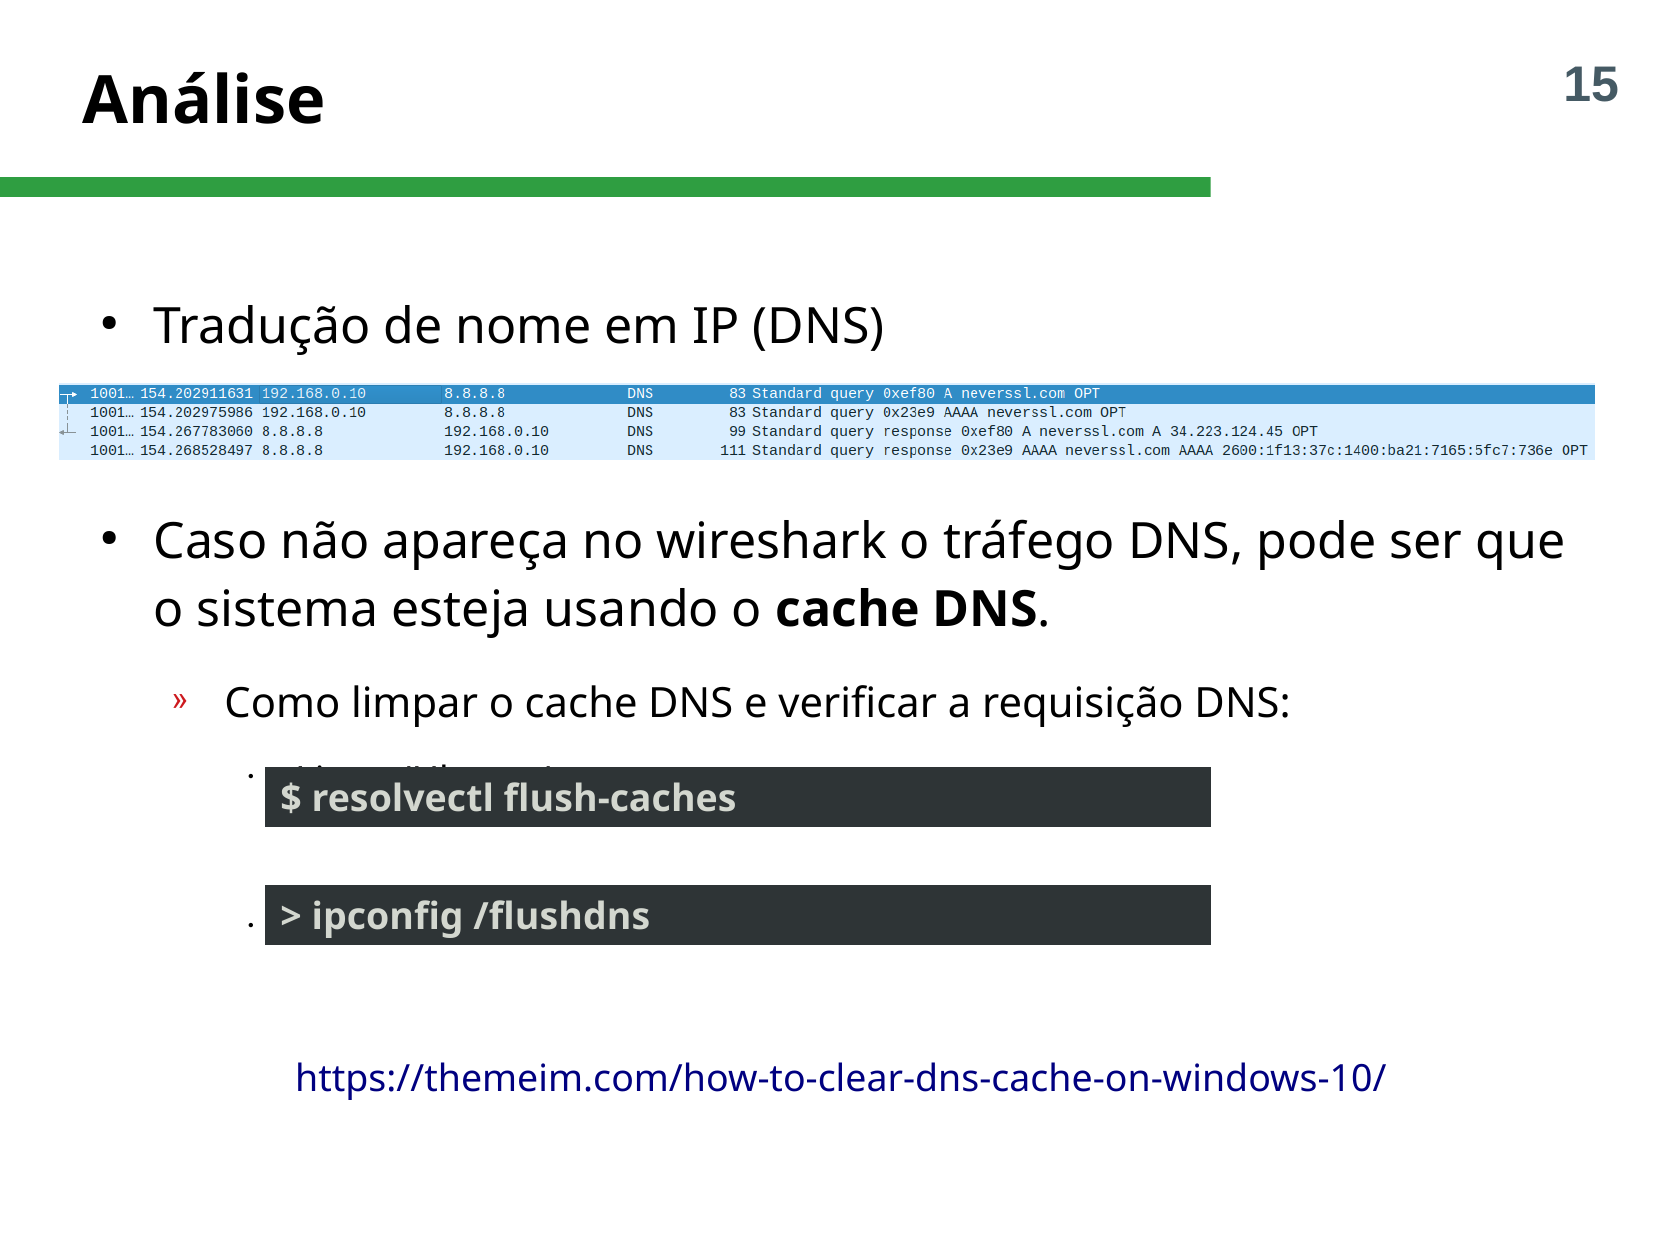

# Análise
Tradução de nome em IP (DNS)
Caso não apareça no wireshark o tráfego DNS, pode ser que o sistema esteja usando o cache DNS.
Como limpar o cache DNS e verificar a requisição DNS:
Linux (Ubuntu):
Windows:
https://themeim.com/how-to-clear-dns-cache-on-windows-10/
$ resolvectl flush-caches
> ipconfig /flushdns